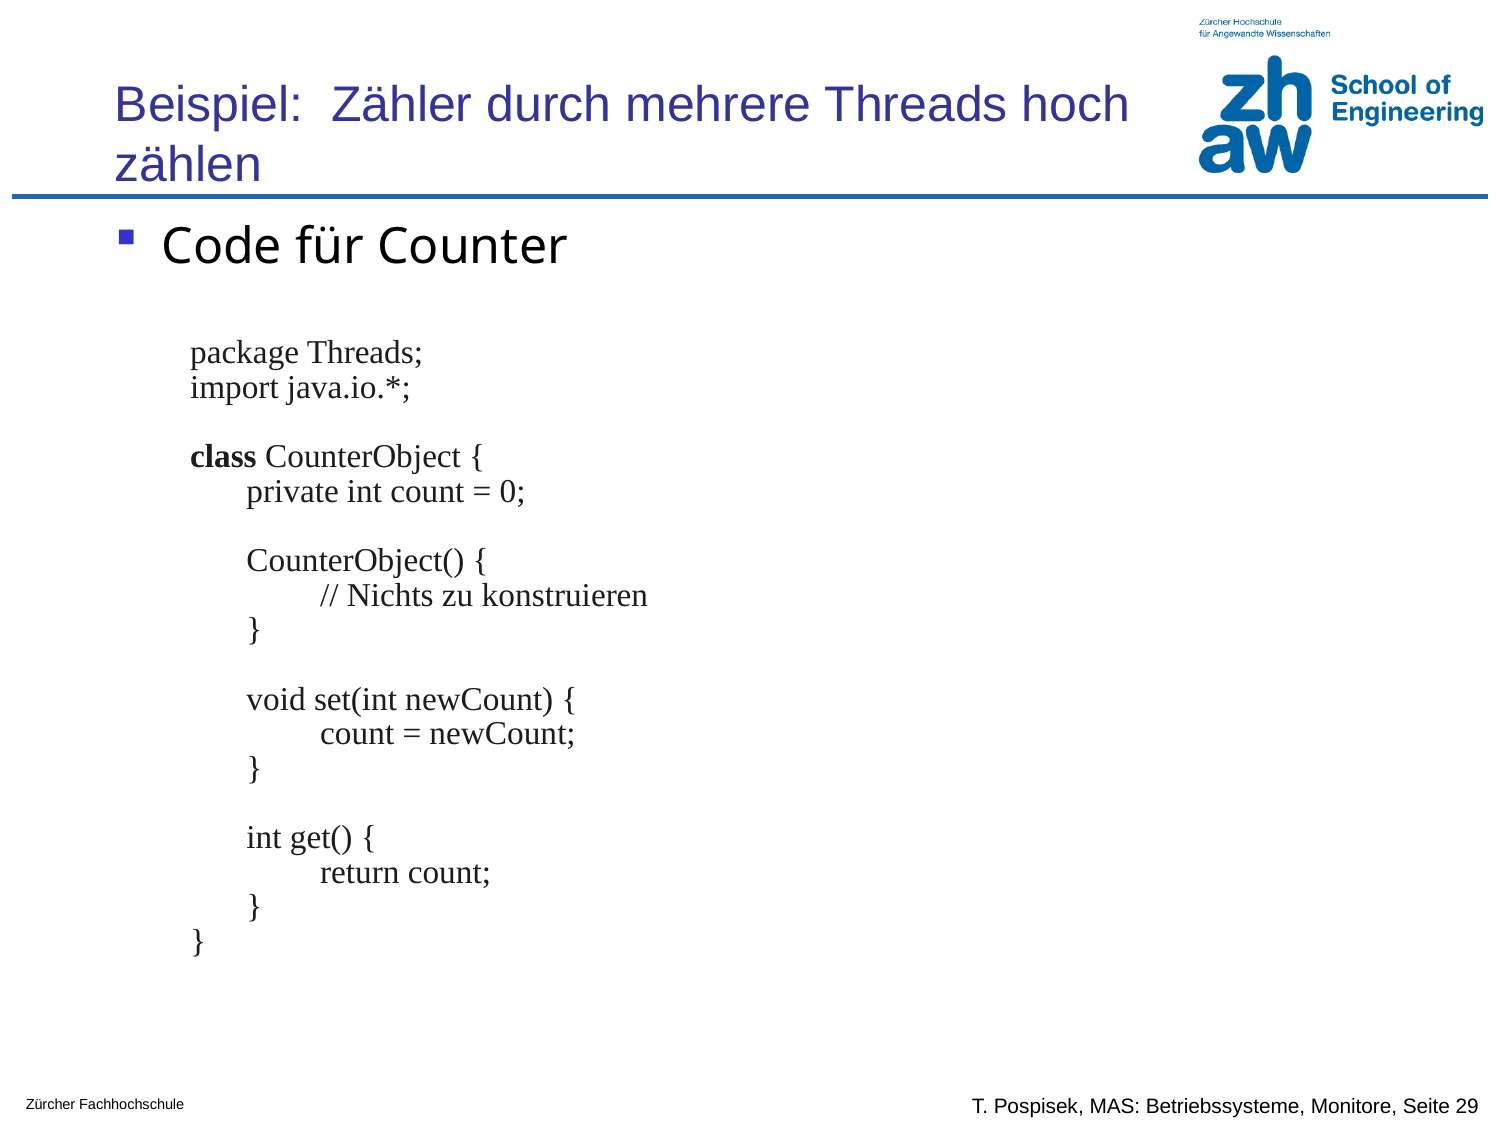

# Beispiel: Zähler durch mehrere Threads hoch zählen
Code für Counter
package Threads;
import java.io.*;
class CounterObject {
	private int count = 0;
	CounterObject() {
		// Nichts zu konstruieren
	}
	void set(int newCount) {
		count = newCount;
	}
	int get() {
		return count;
	}
}